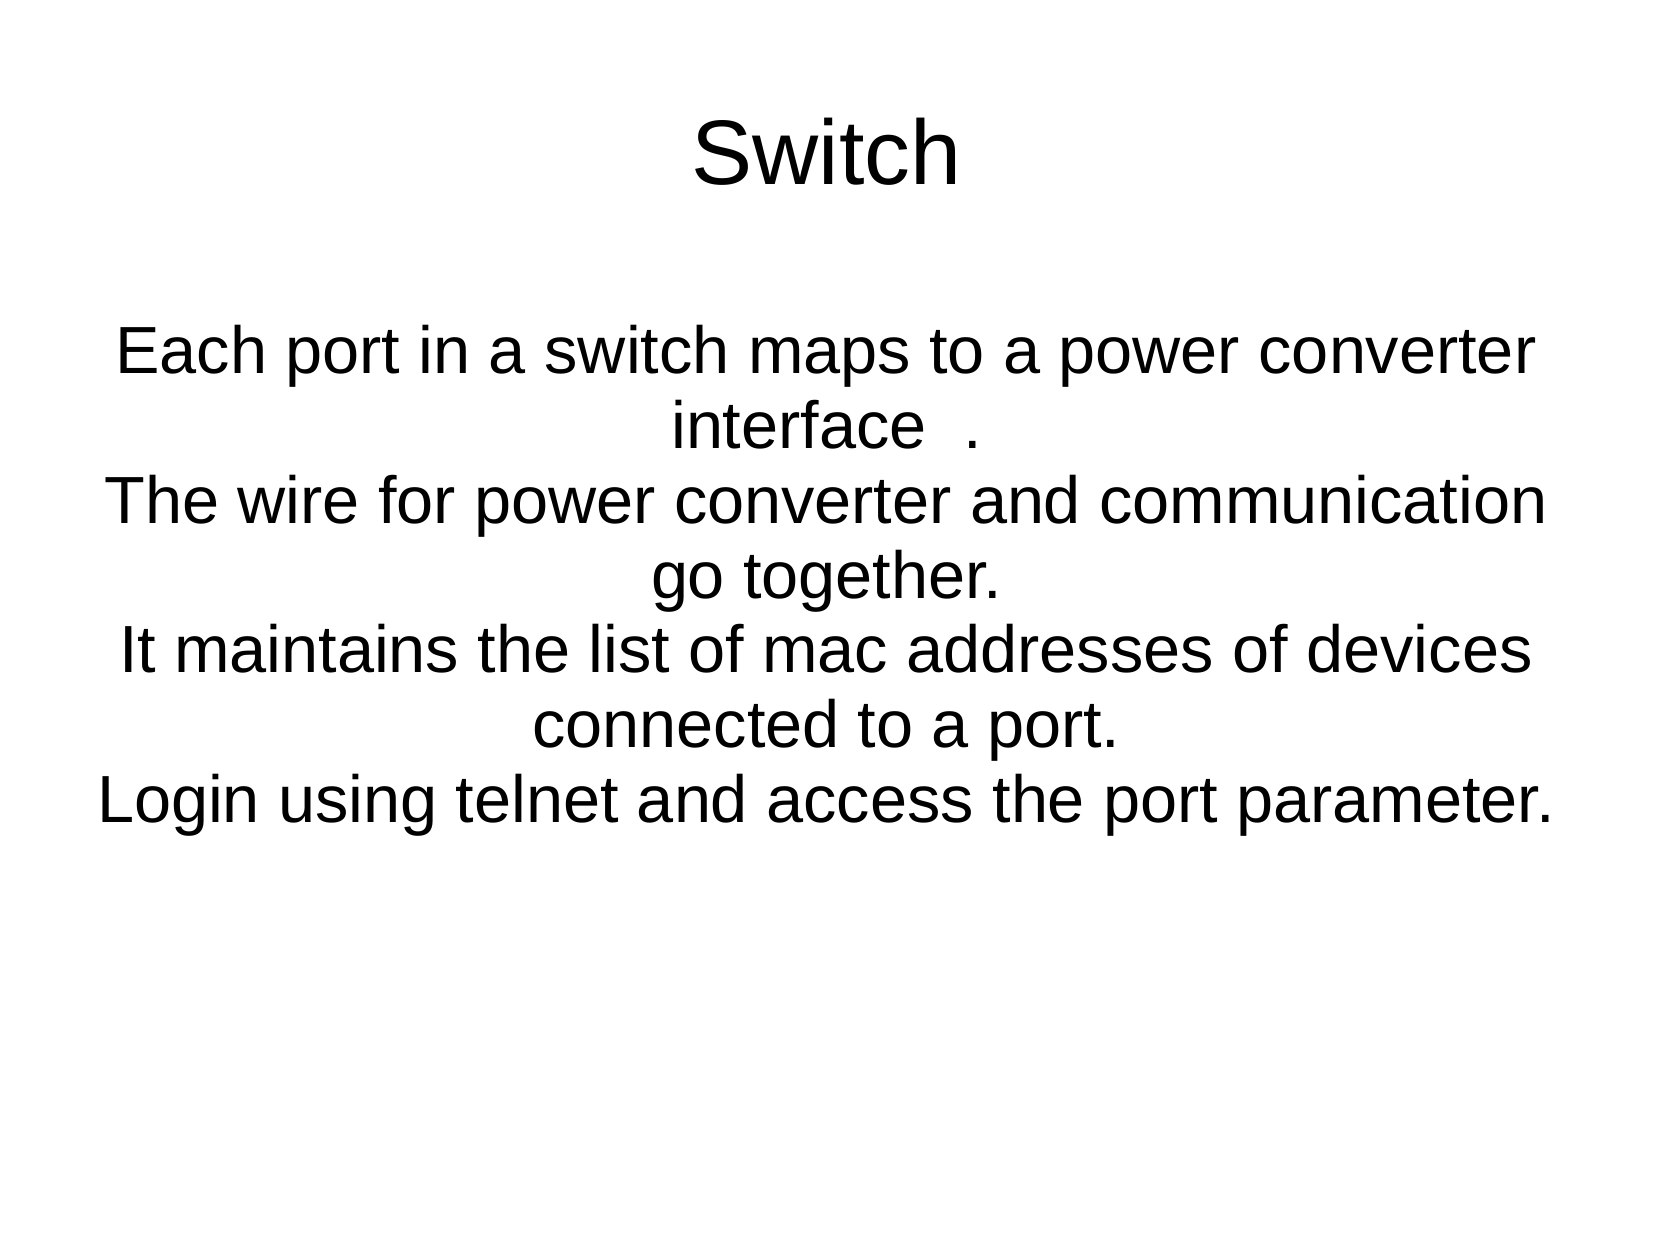

# Switch
Each port in a switch maps to a power converter interface .
The wire for power converter and communication go together.
It maintains the list of mac addresses of devices connected to a port.
Login using telnet and access the port parameter.